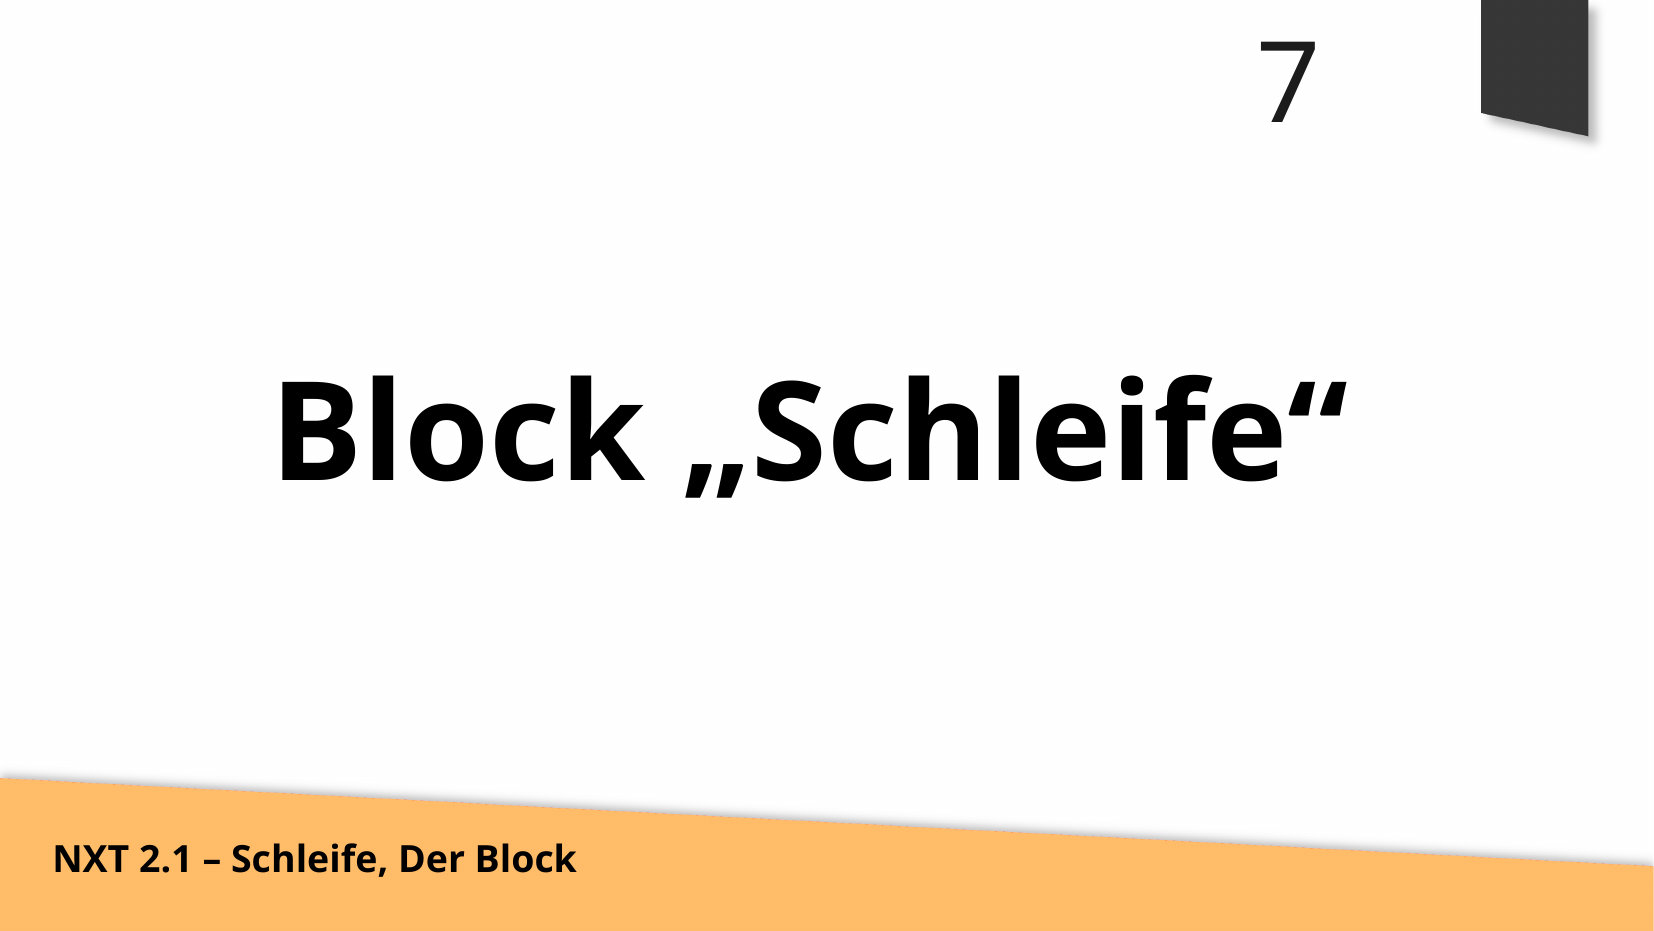

# Block „Schleife“
NXT 2.1 – Schleife, Der Block